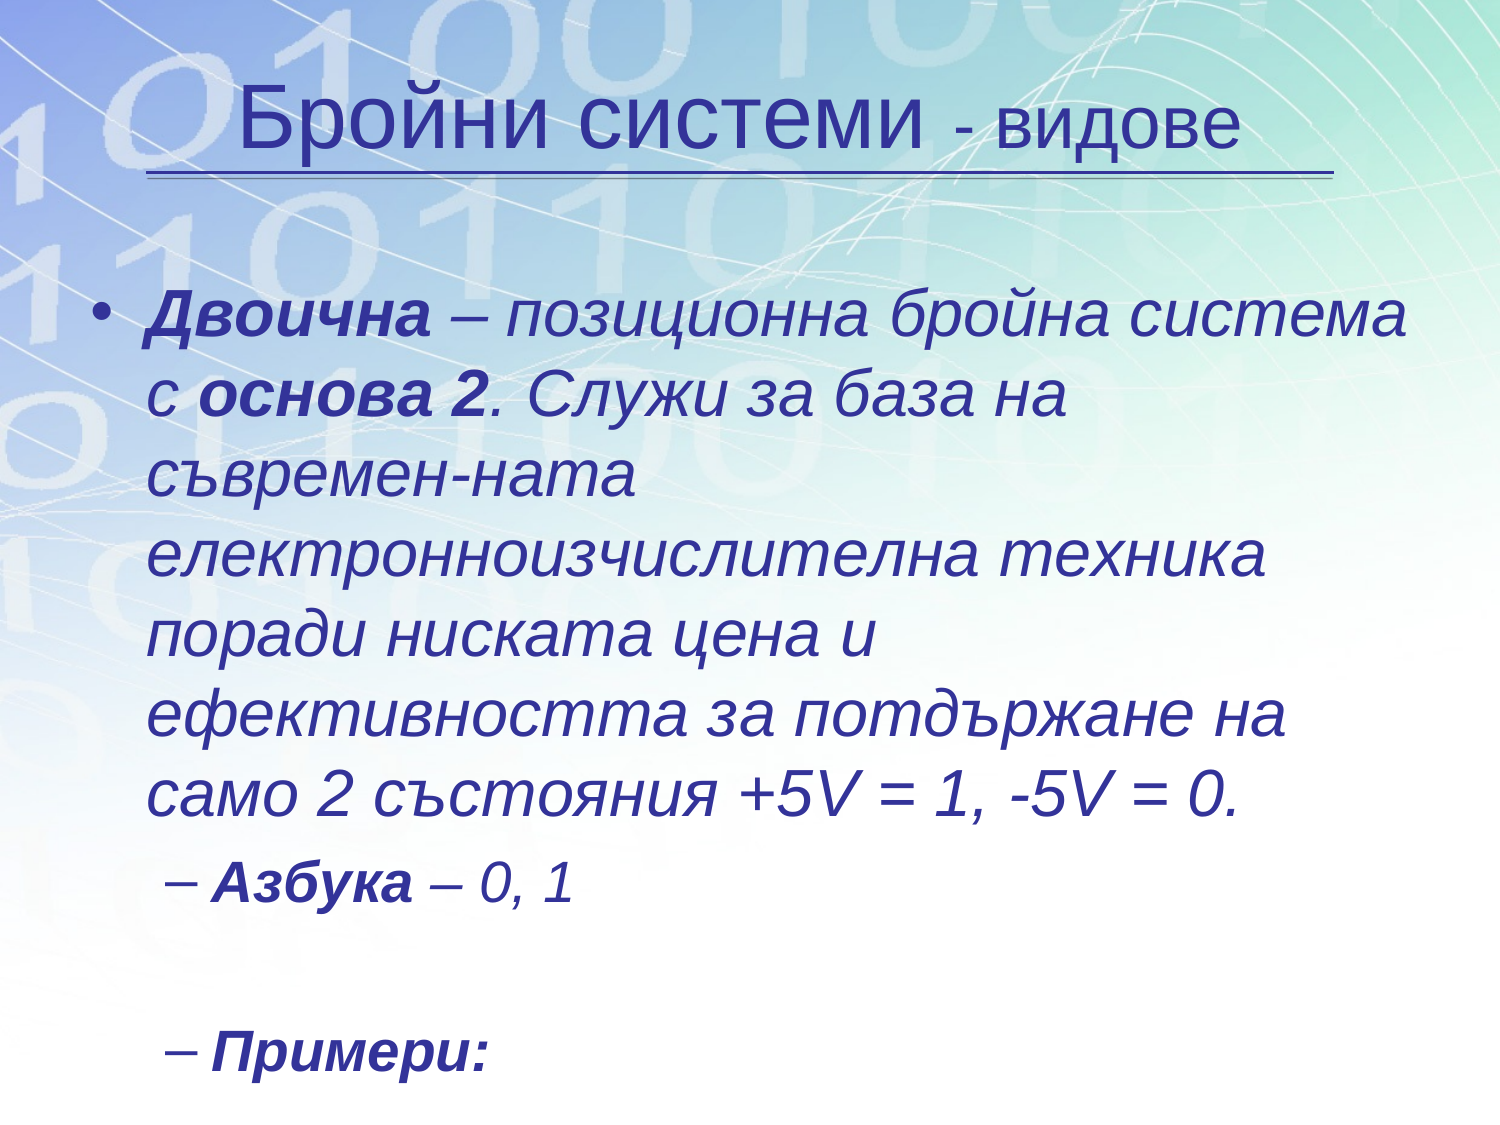

# Бройни системи - видове
Двоична – позиционна бройна система с основа 2. Служи за база на съвремен-ната електронноизчислителна техника поради ниската цена и ефективността за потдържане на само 2 състояния +5V = 1, -5V = 0.
Азбука – 0, 1
Примери: